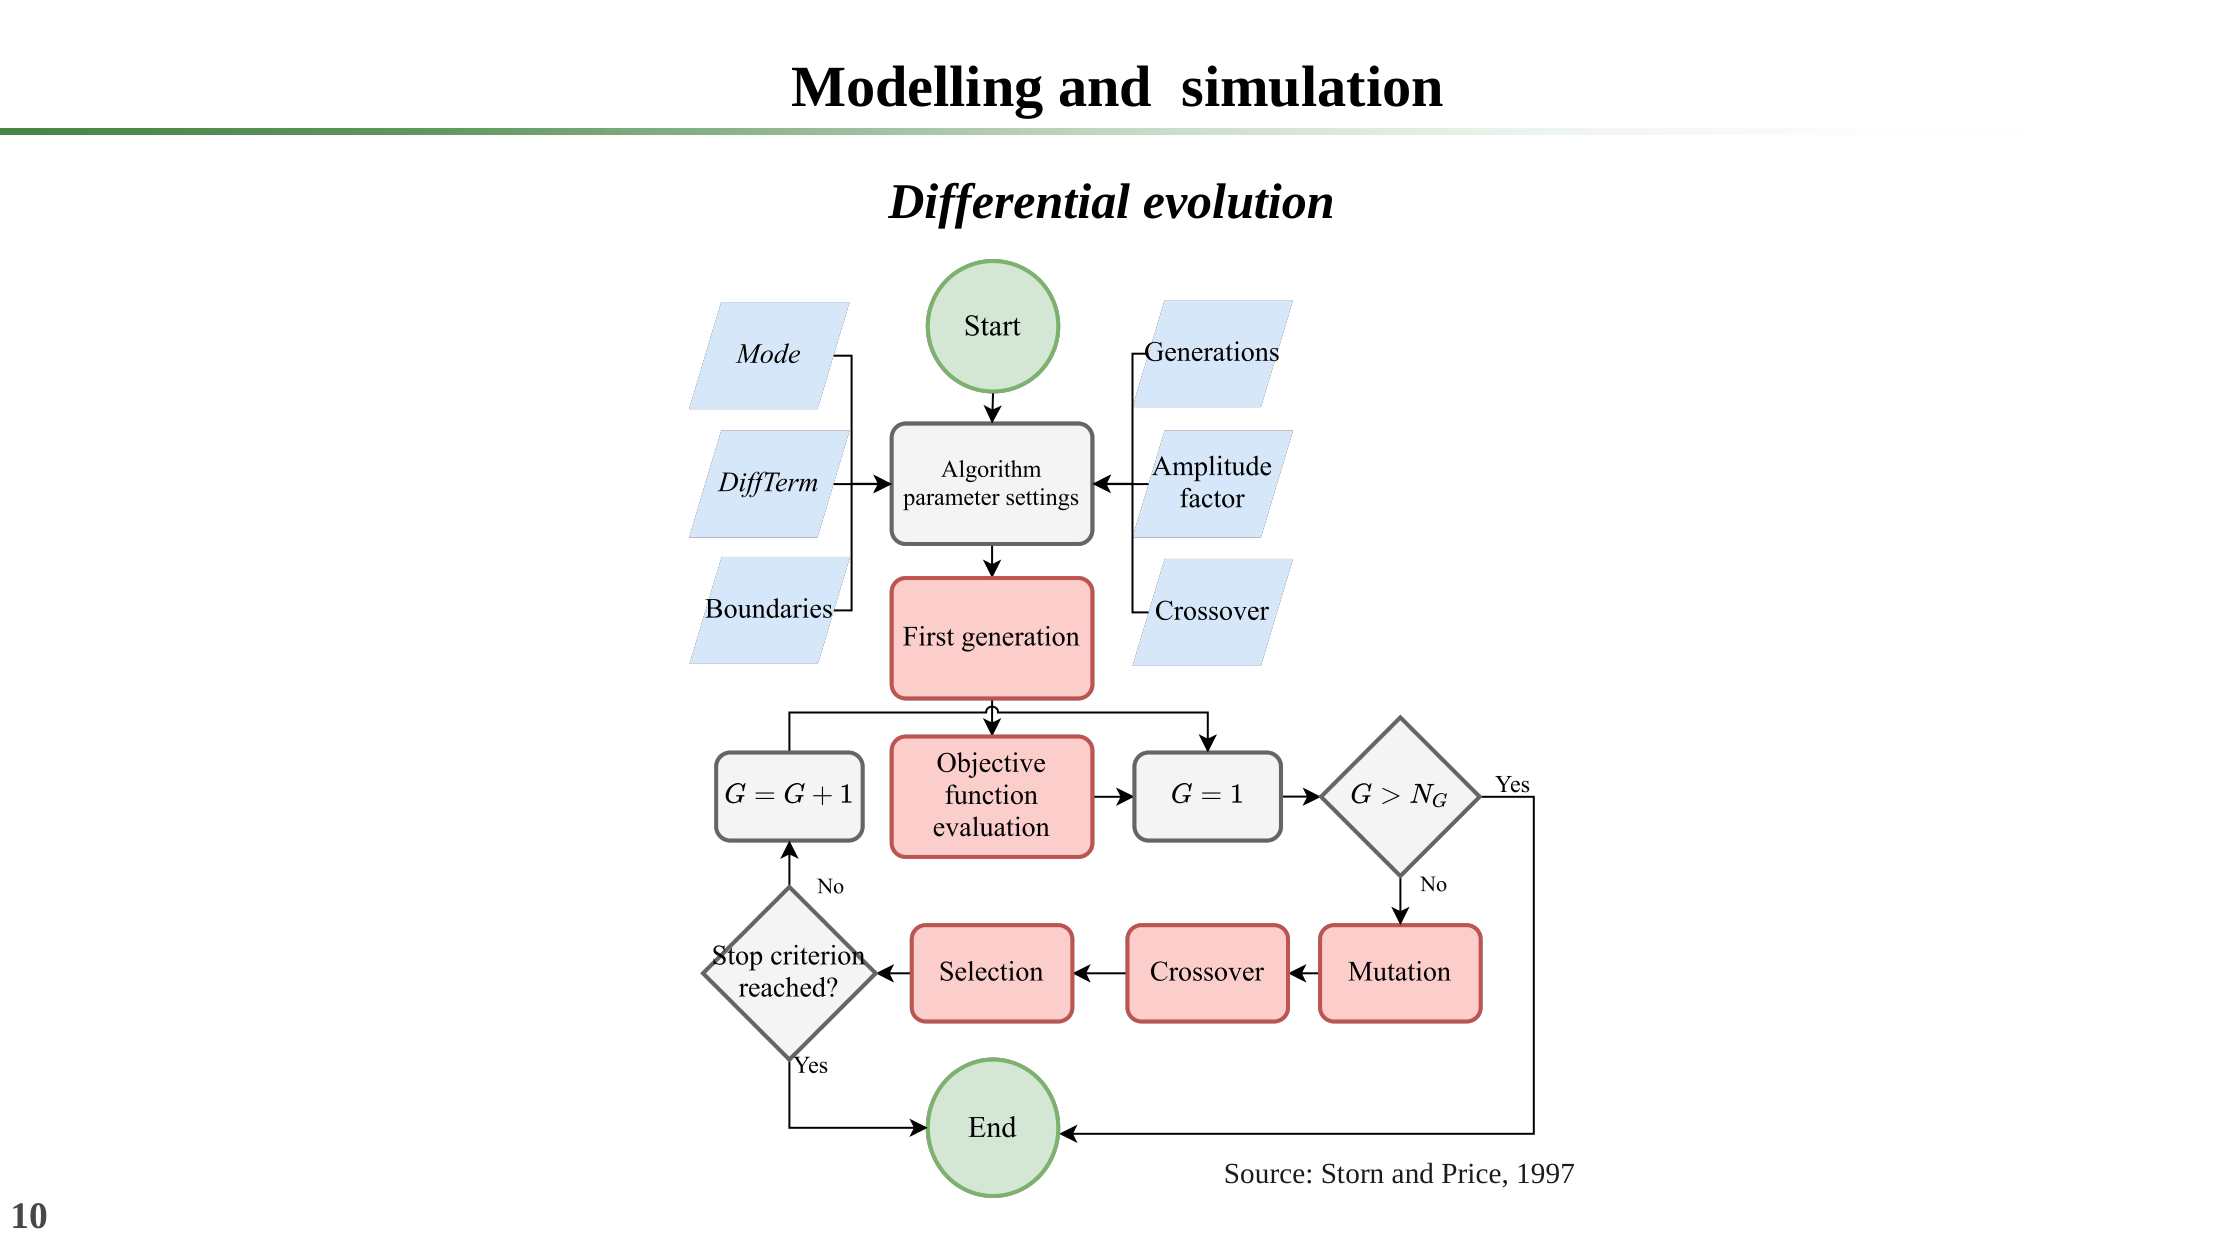

Modelling and simulation
Differential evolution
Source: Storn and Price, 1997